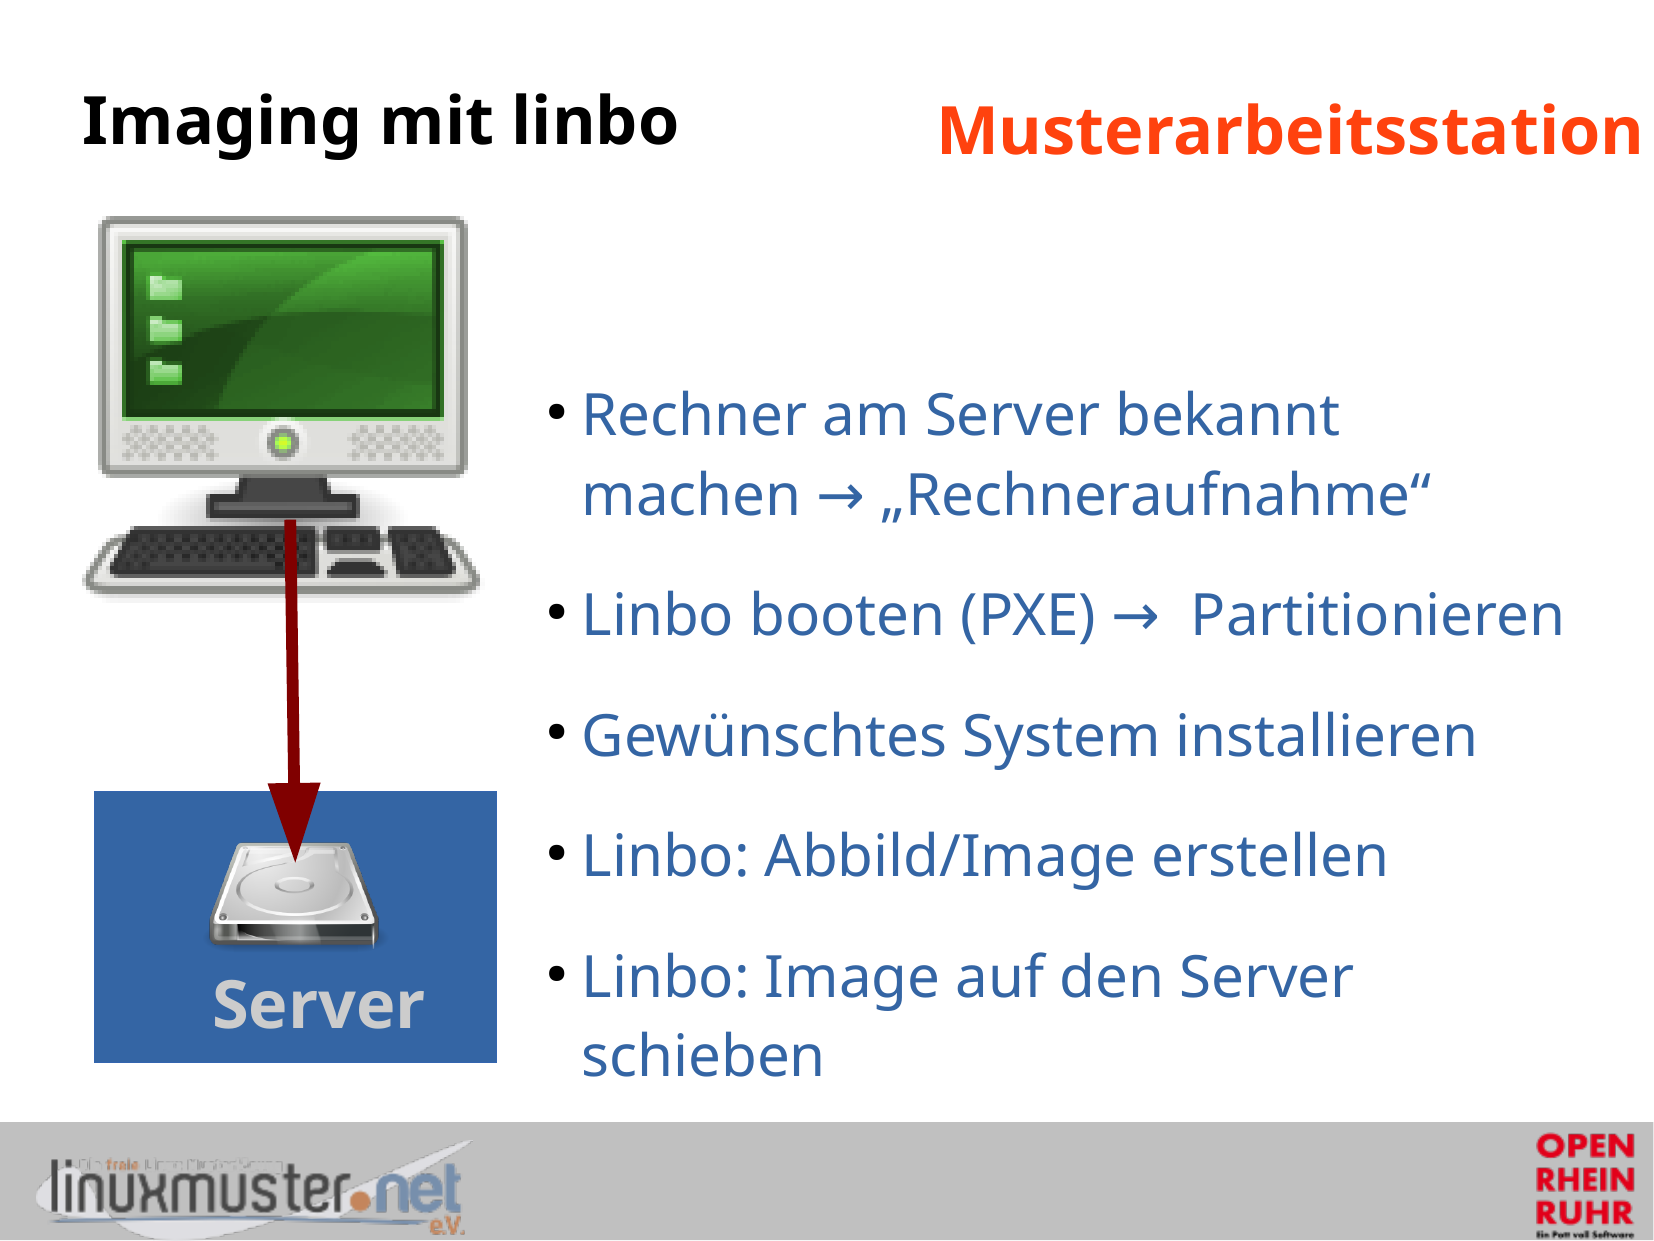

# Imaging mit linbo
Musterarbeitsstation
Rechner am Server bekannt
machen → „Rechneraufnahme“
Linbo booten (PXE) → Partitionieren
Gewünschtes System installieren
Linbo: Abbild/Image erstellen
Linbo: Image auf den Server schieben
Server